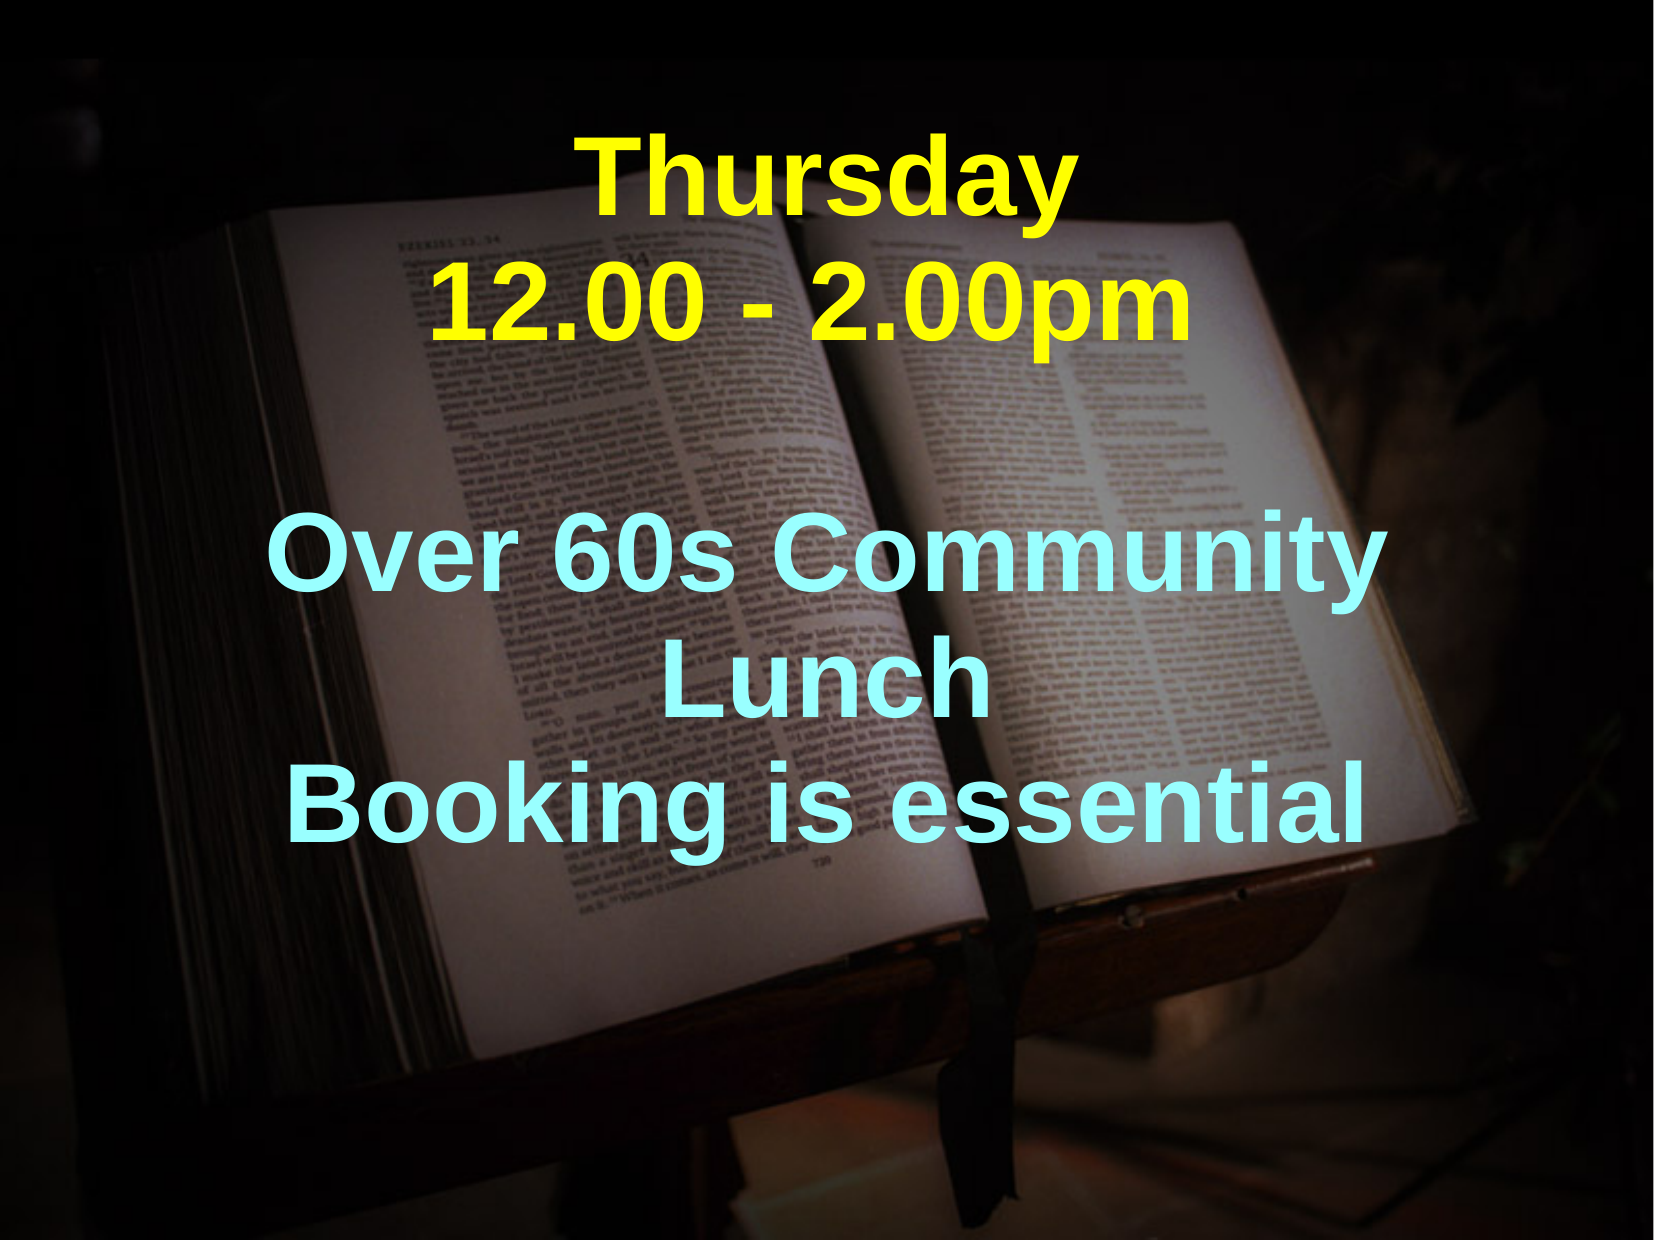

#
Thursday
12.00 - 2.00pm
Over 60s Community Lunch
Booking is essential